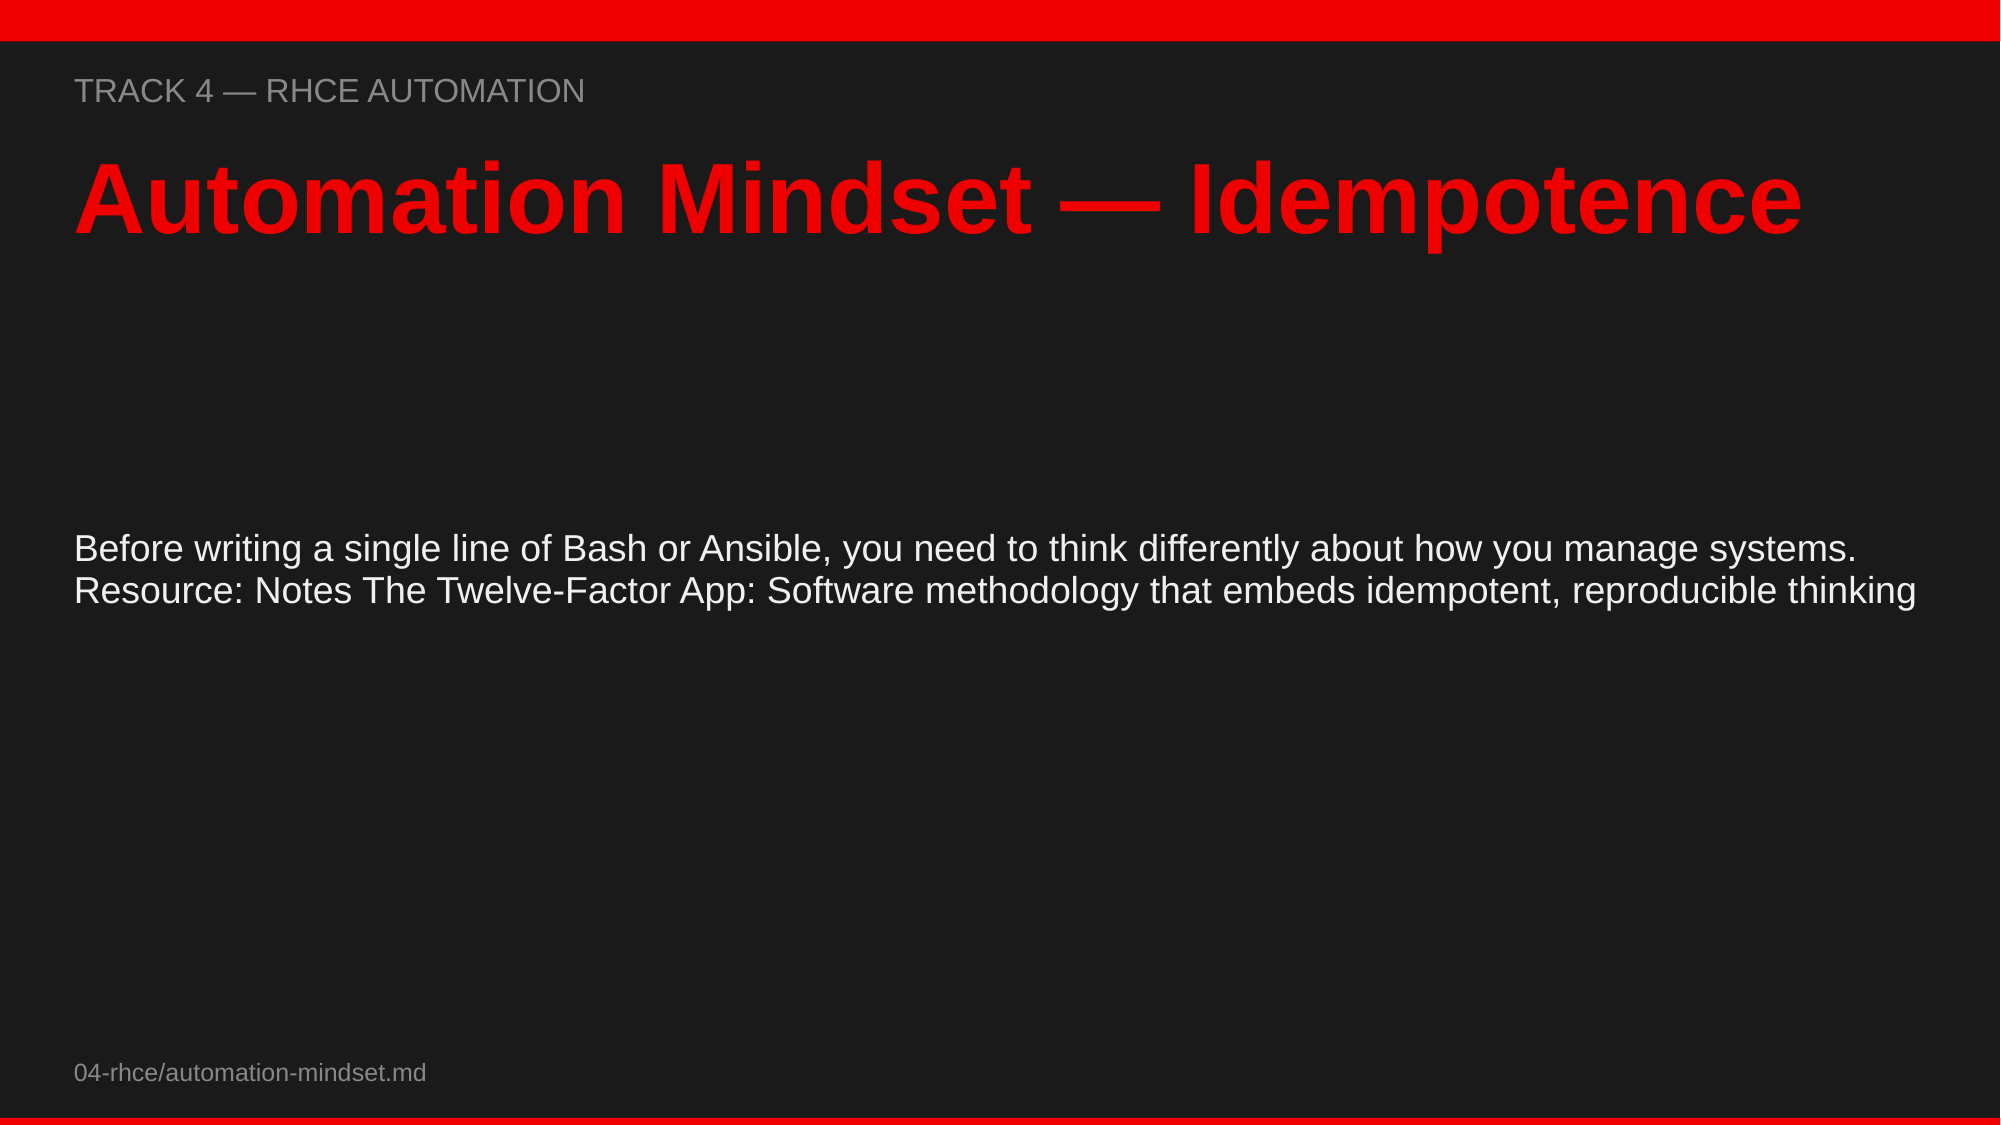

TRACK 4 — RHCE AUTOMATION
Automation Mindset — Idempotence
Before writing a single line of Bash or Ansible, you need to think differently about how you manage systems. Resource: Notes The Twelve-Factor App: Software methodology that embeds idempotent, reproducible thinking
04-rhce/automation-mindset.md